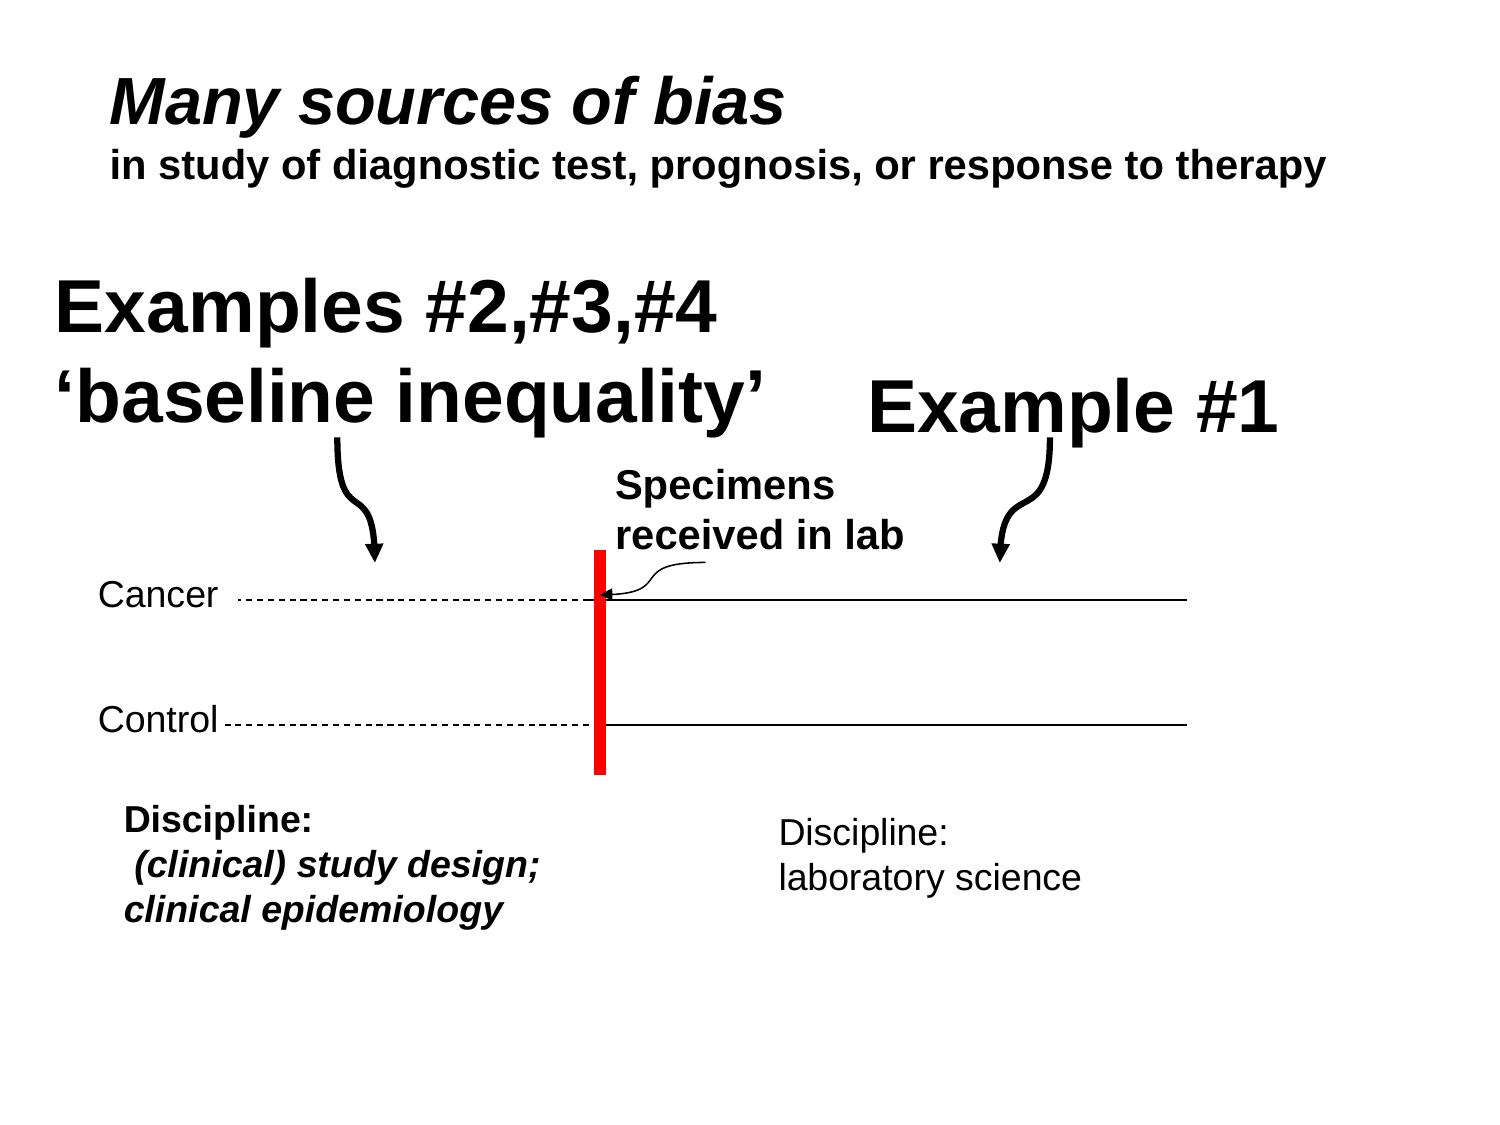

Many sources of bias
in study of diagnostic test, prognosis, or response to therapy
Examples #2,#3,#4
‘baseline inequality’
Example #1
Specimens
received in lab
Cancer
Control
Discipline:
 (clinical) study design;
clinical epidemiology
Discipline:
laboratory science